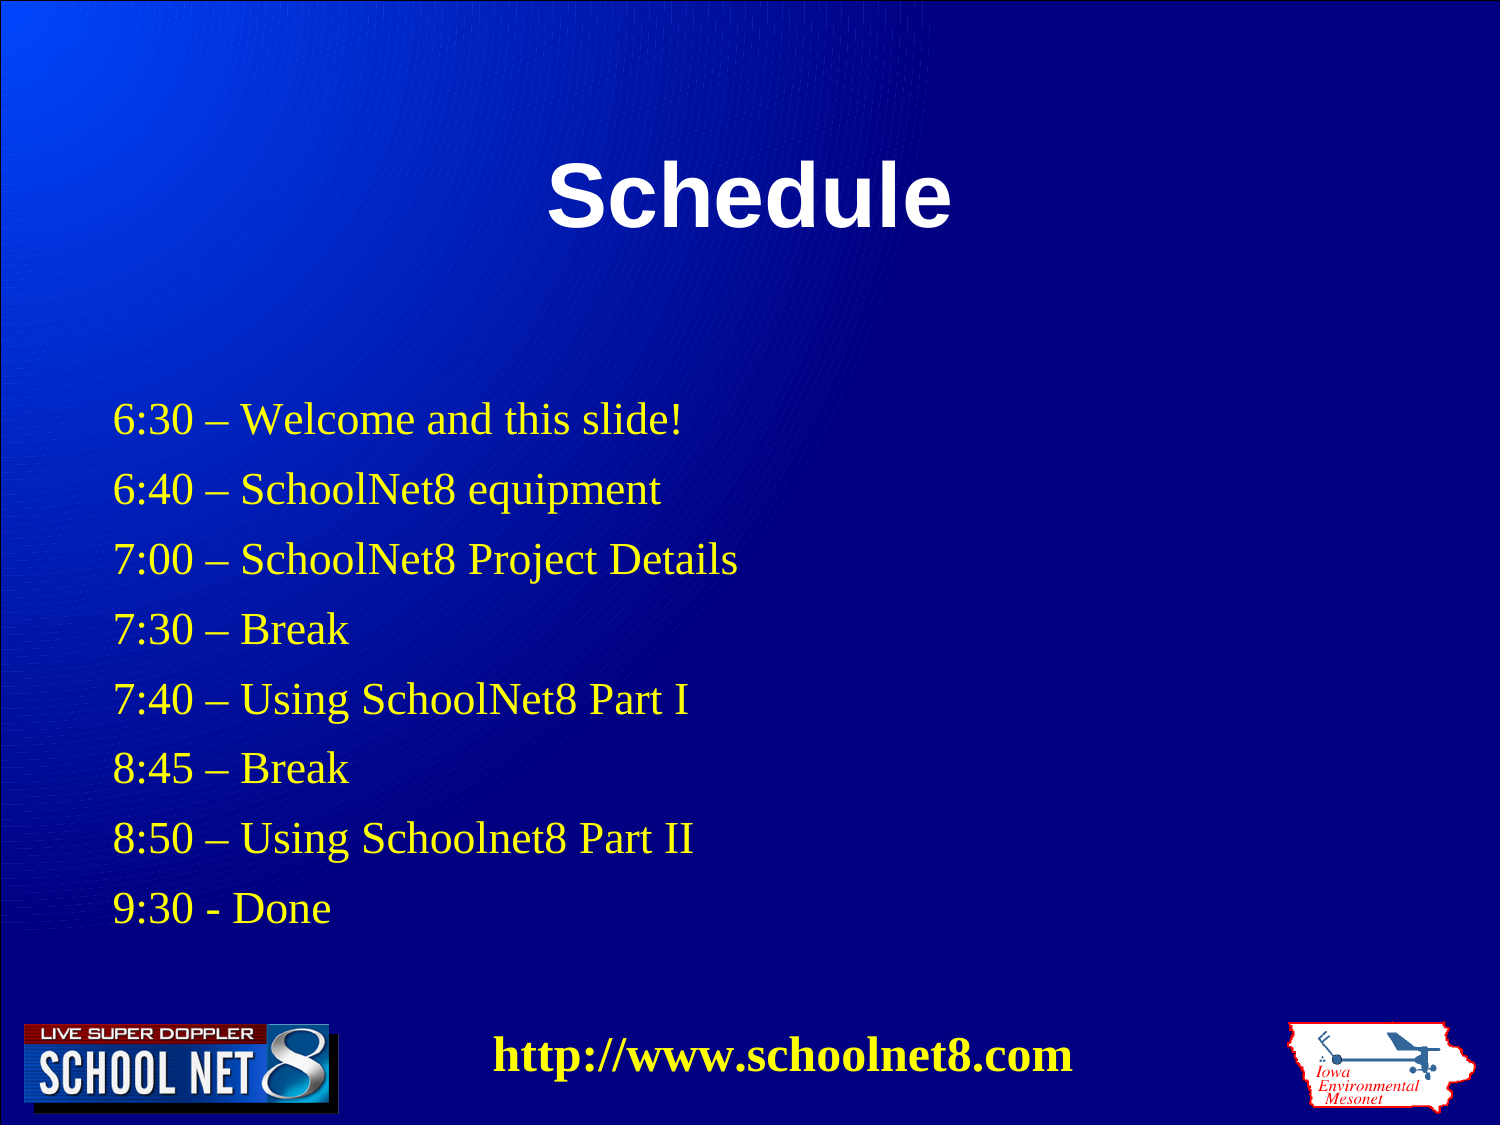

# Schedule
6:30 – Welcome and this slide!
6:40 – SchoolNet8 equipment
7:00 – SchoolNet8 Project Details
7:30 – Break
7:40 – Using SchoolNet8 Part I
8:45 – Break
8:50 – Using Schoolnet8 Part II
9:30 - Done